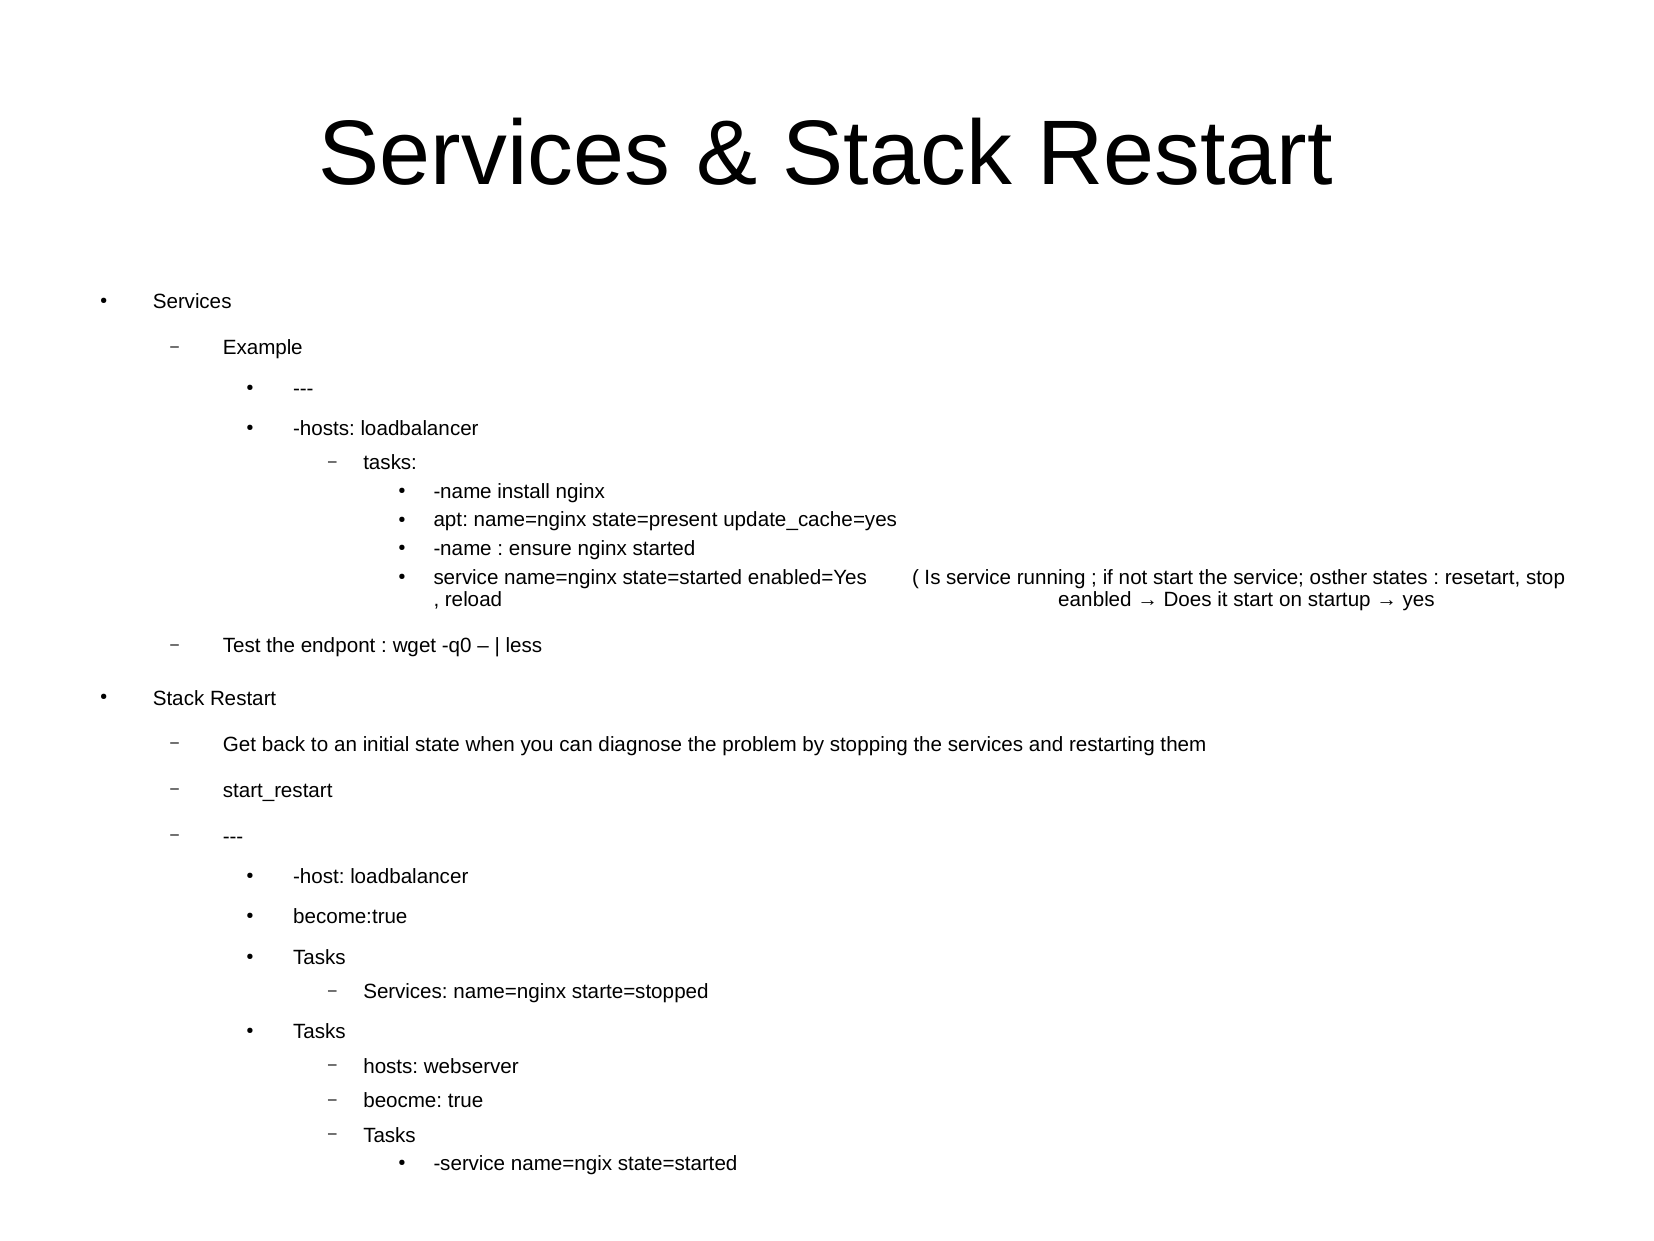

# Services & Stack Restart
Services
Example
---
-hosts: loadbalancer
tasks:
-name install nginx
apt: name=nginx state=present update_cache=yes
-name : ensure nginx started
service name=nginx state=started enabled=Yes	 ( Is service running ; if not start the service; osther states : resetart, stop , reload 							 		 	 	 	 eanbled → Does it start on startup → yes
Test the endpont : wget -q0 – | less
Stack Restart
Get back to an initial state when you can diagnose the problem by stopping the services and restarting them
start_restart
---
-host: loadbalancer
become:true
Tasks
Services: name=nginx starte=stopped
Tasks
hosts: webserver
beocme: true
Tasks
-service name=ngix state=started